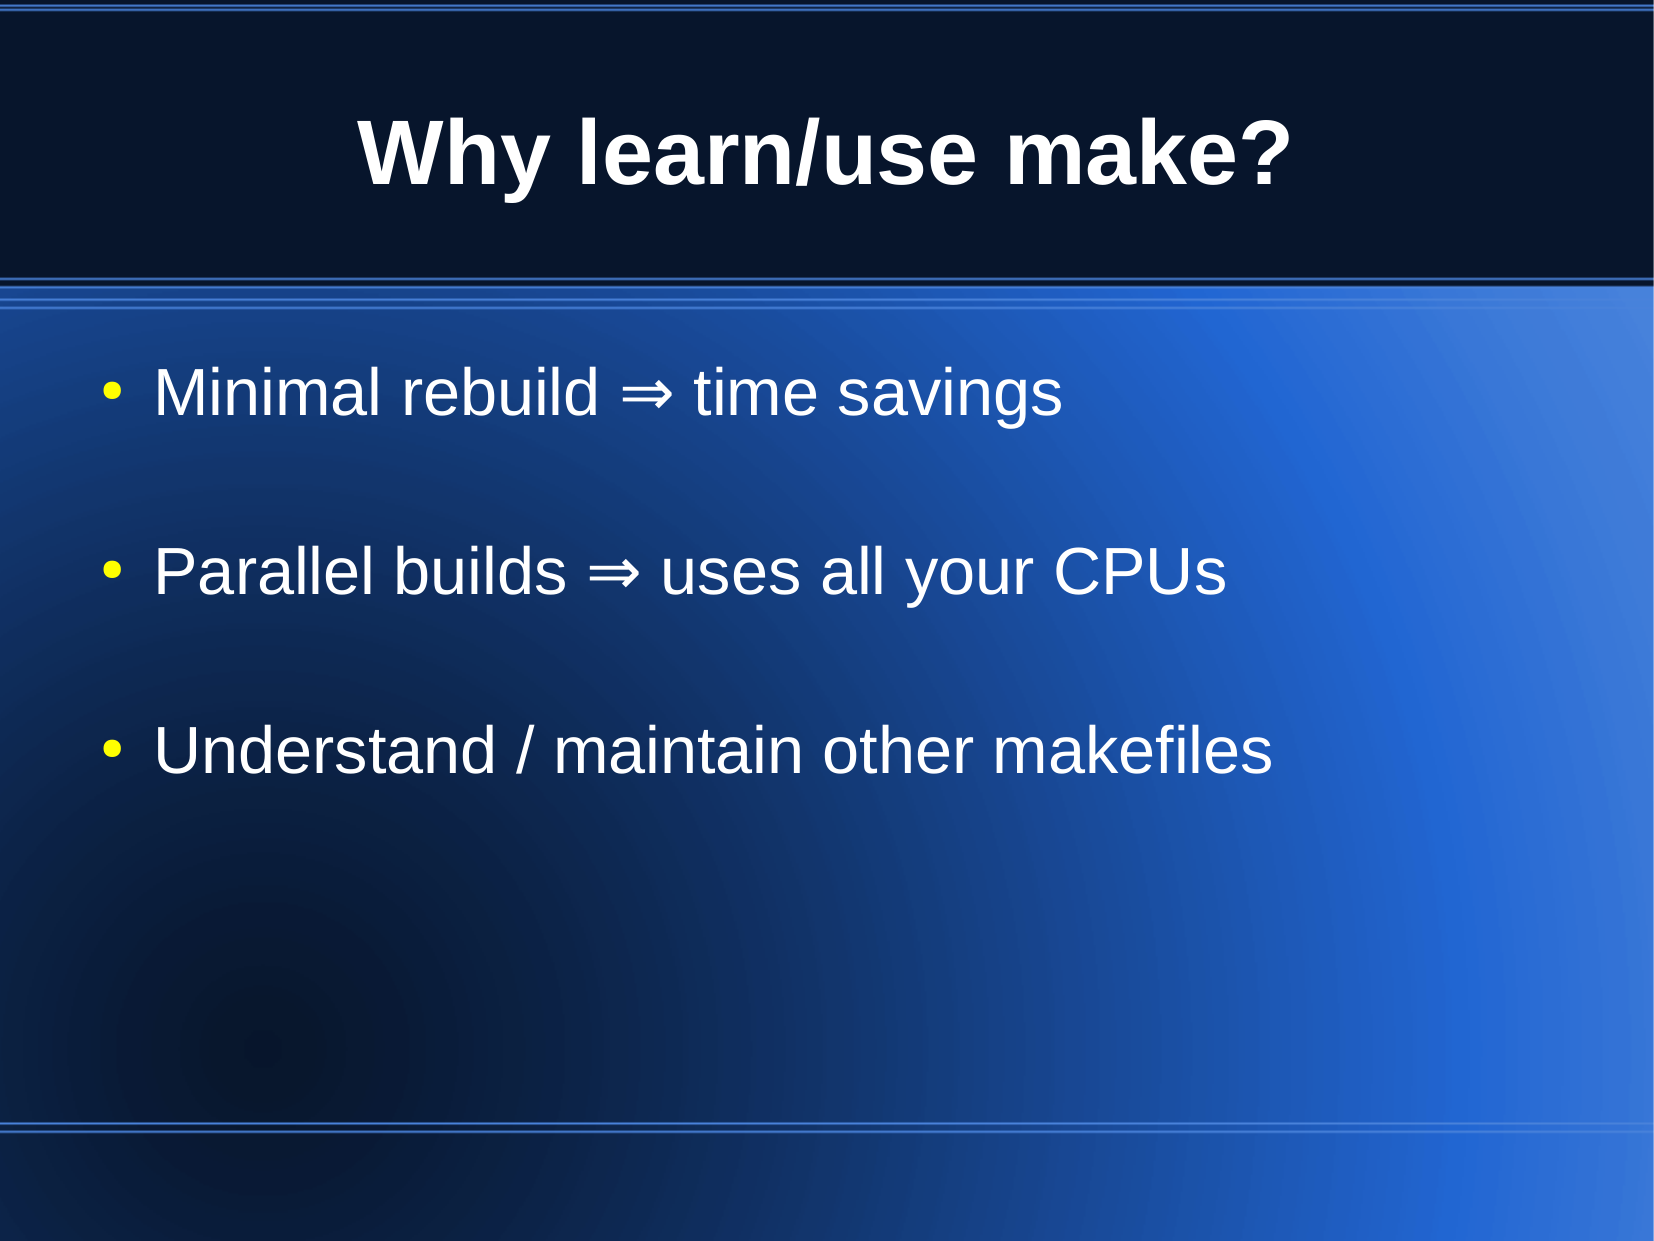

# Why learn/use make?
Minimal rebuild ⇒ time savings
Parallel builds ⇒ uses all your CPUs
Understand / maintain other makefiles